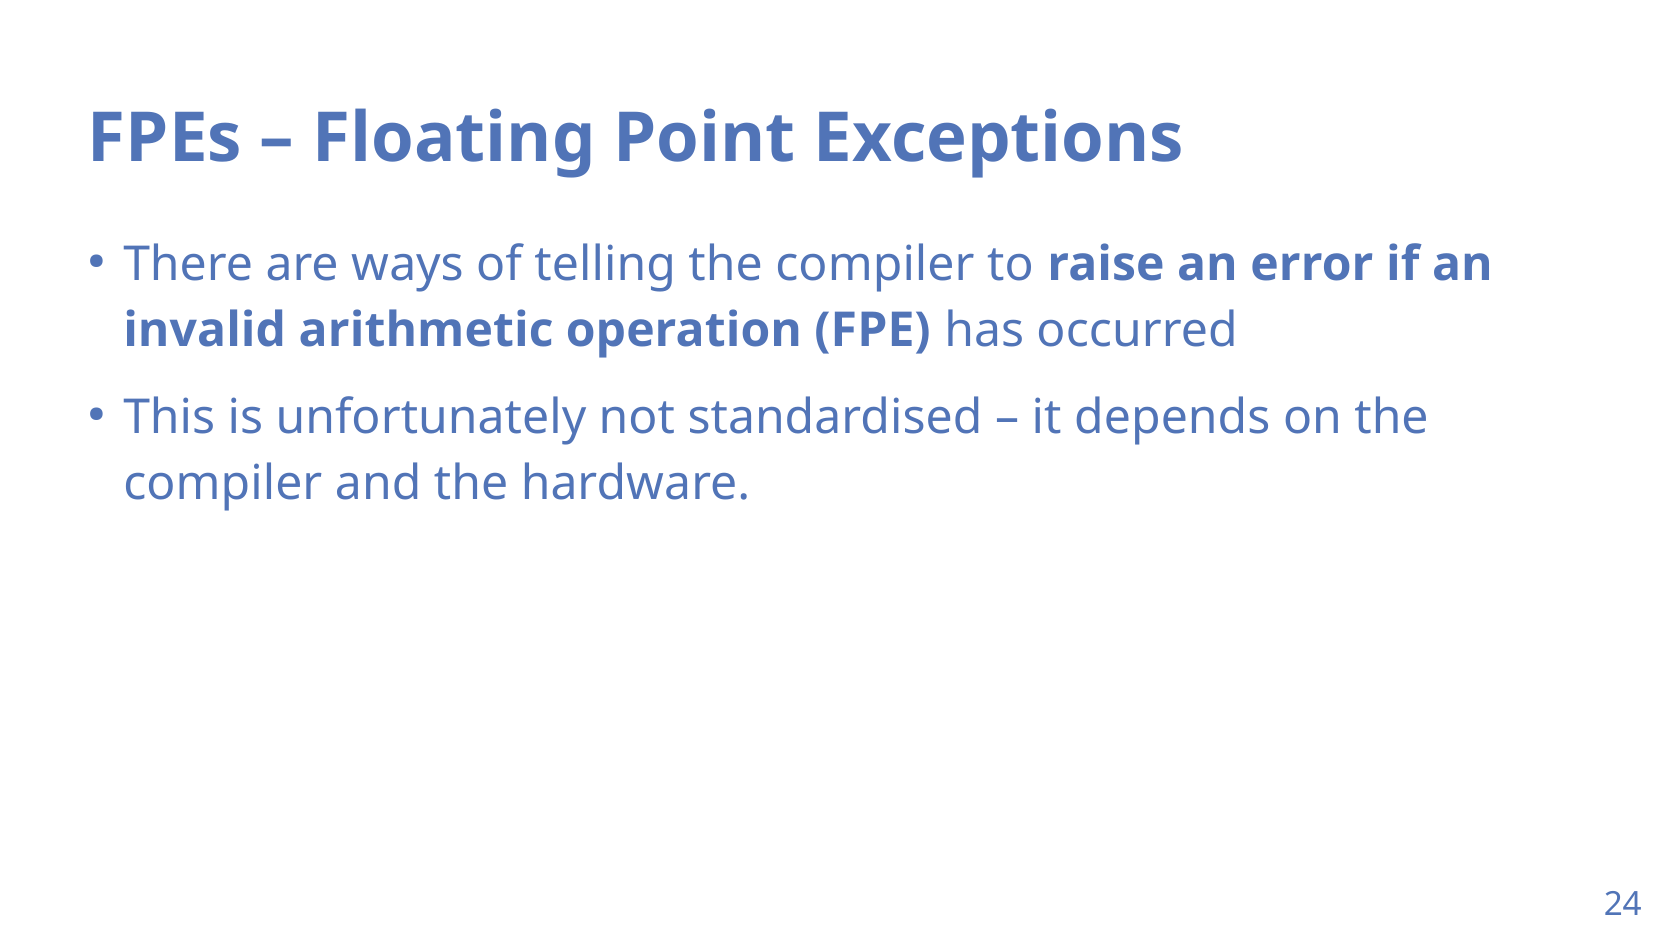

# FPEs – Floating Point Exceptions
There are ways of telling the compiler to raise an error if an invalid arithmetic operation (FPE) has occurred
This is unfortunately not standardised – it depends on the compiler and the hardware.
24